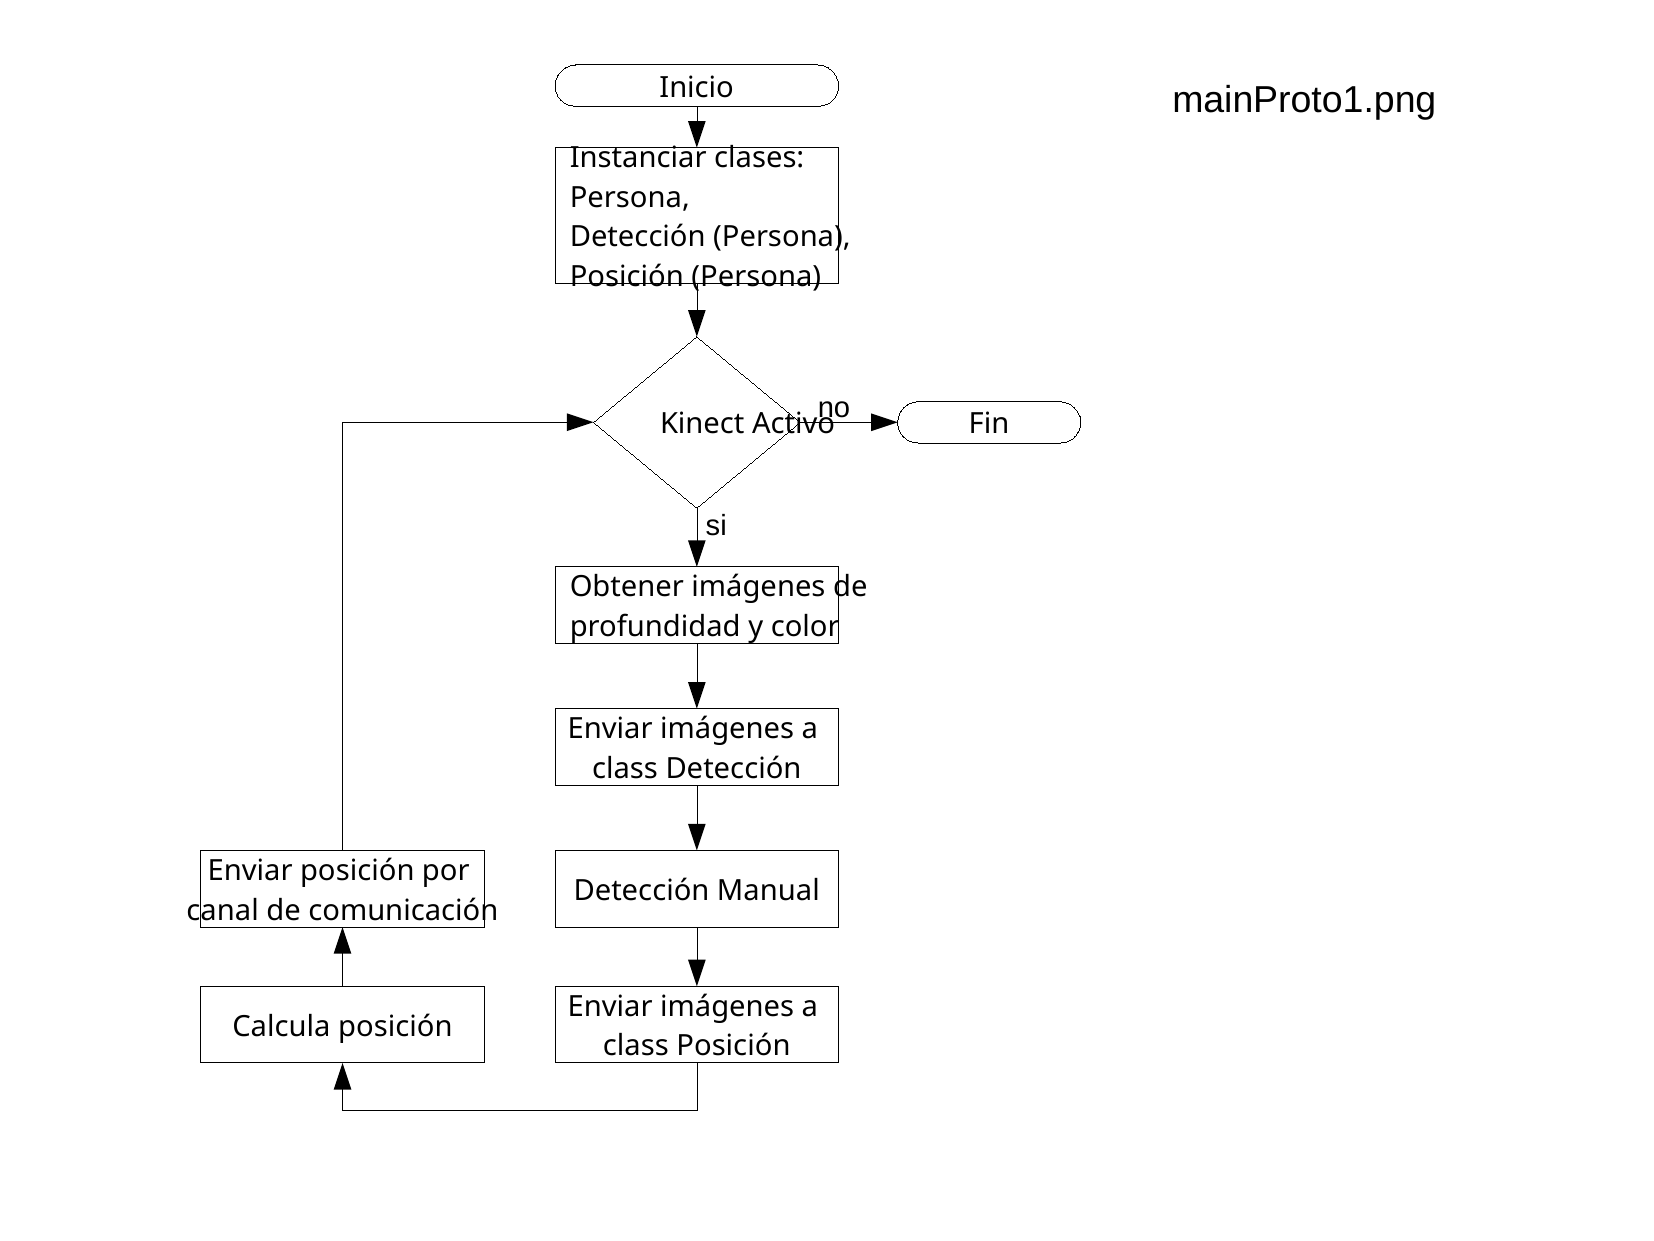

Inicio
mainProto1.png
Instanciar clases:
Persona,
Detección (Persona),
Posición (Persona)
Kinect Activo
no
Fin
si
Obtener imágenes de
profundidad y color
Enviar imágenes a
class Detección
Enviar posición por
canal de comunicación
Detección Manual
Calcula posición
Enviar imágenes a
class Posición